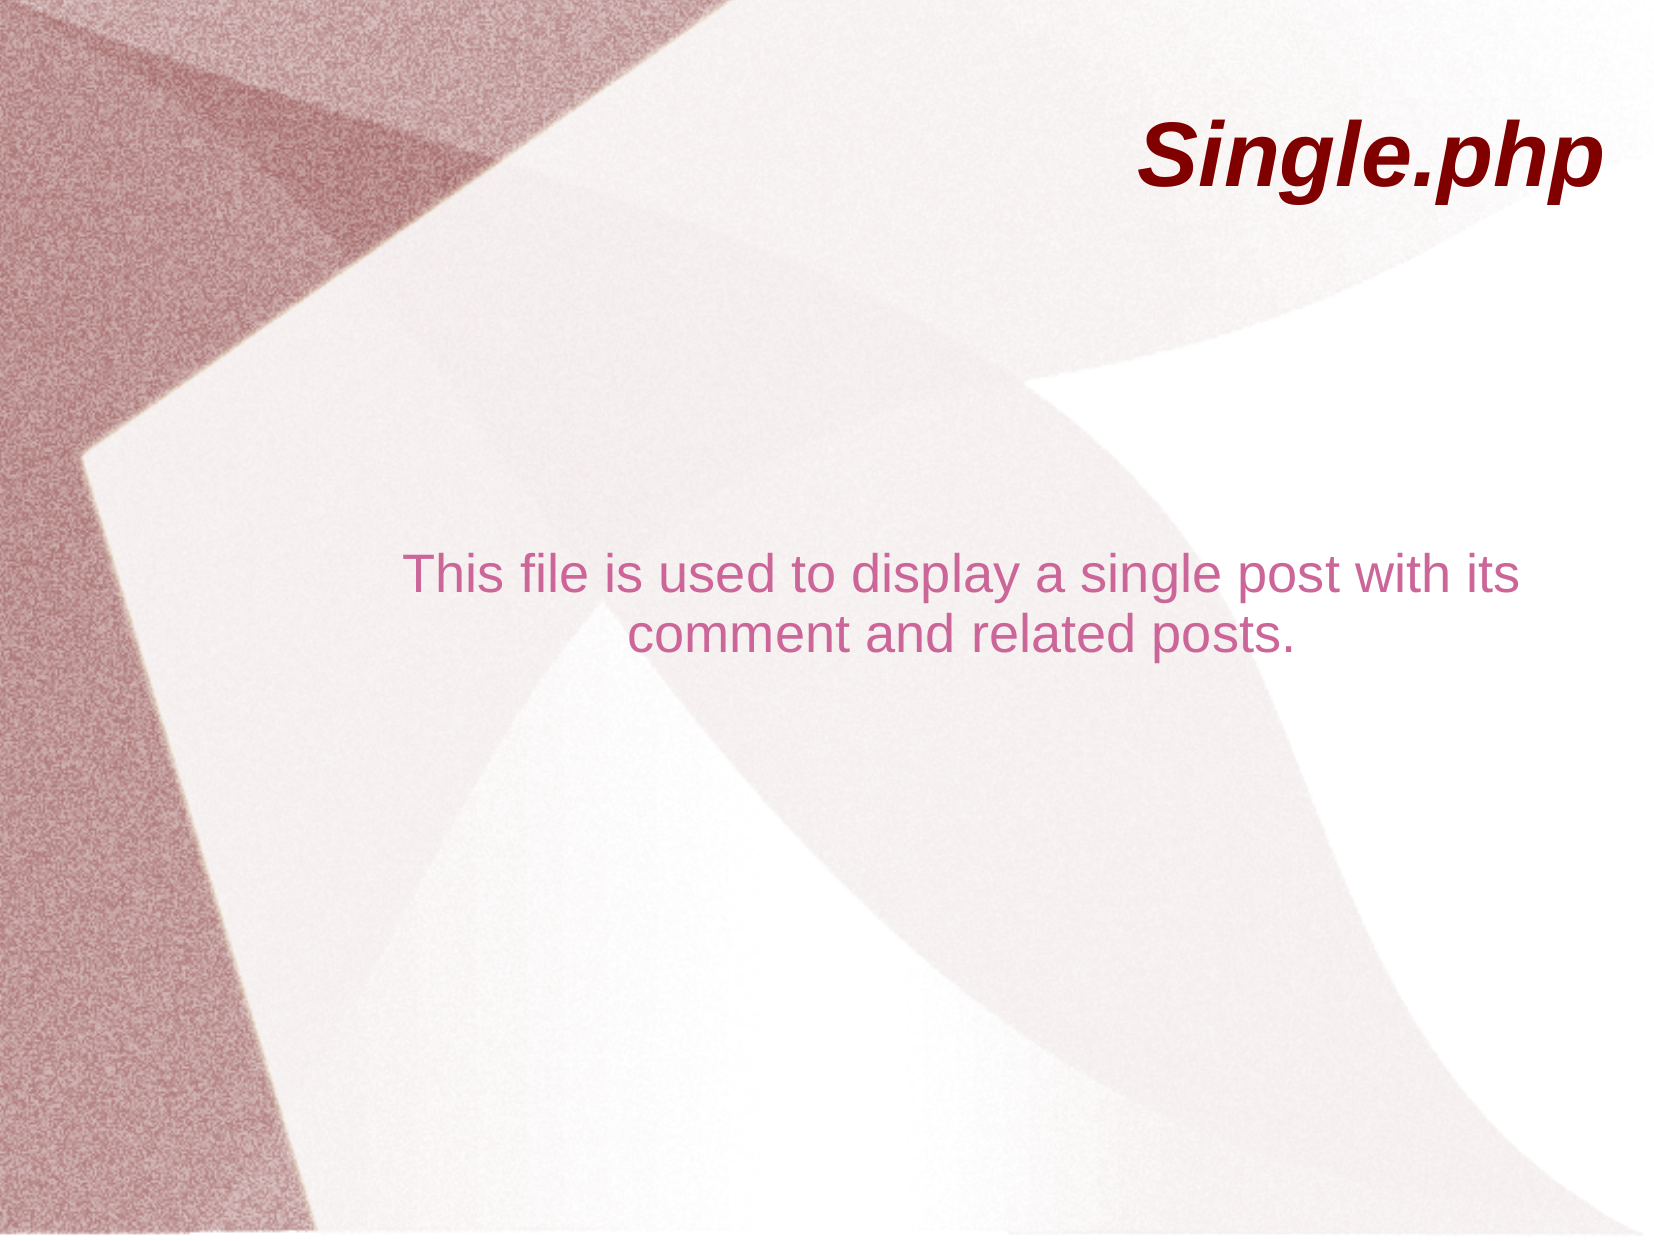

# Single.php
This file is used to display a single post with its comment and related posts.